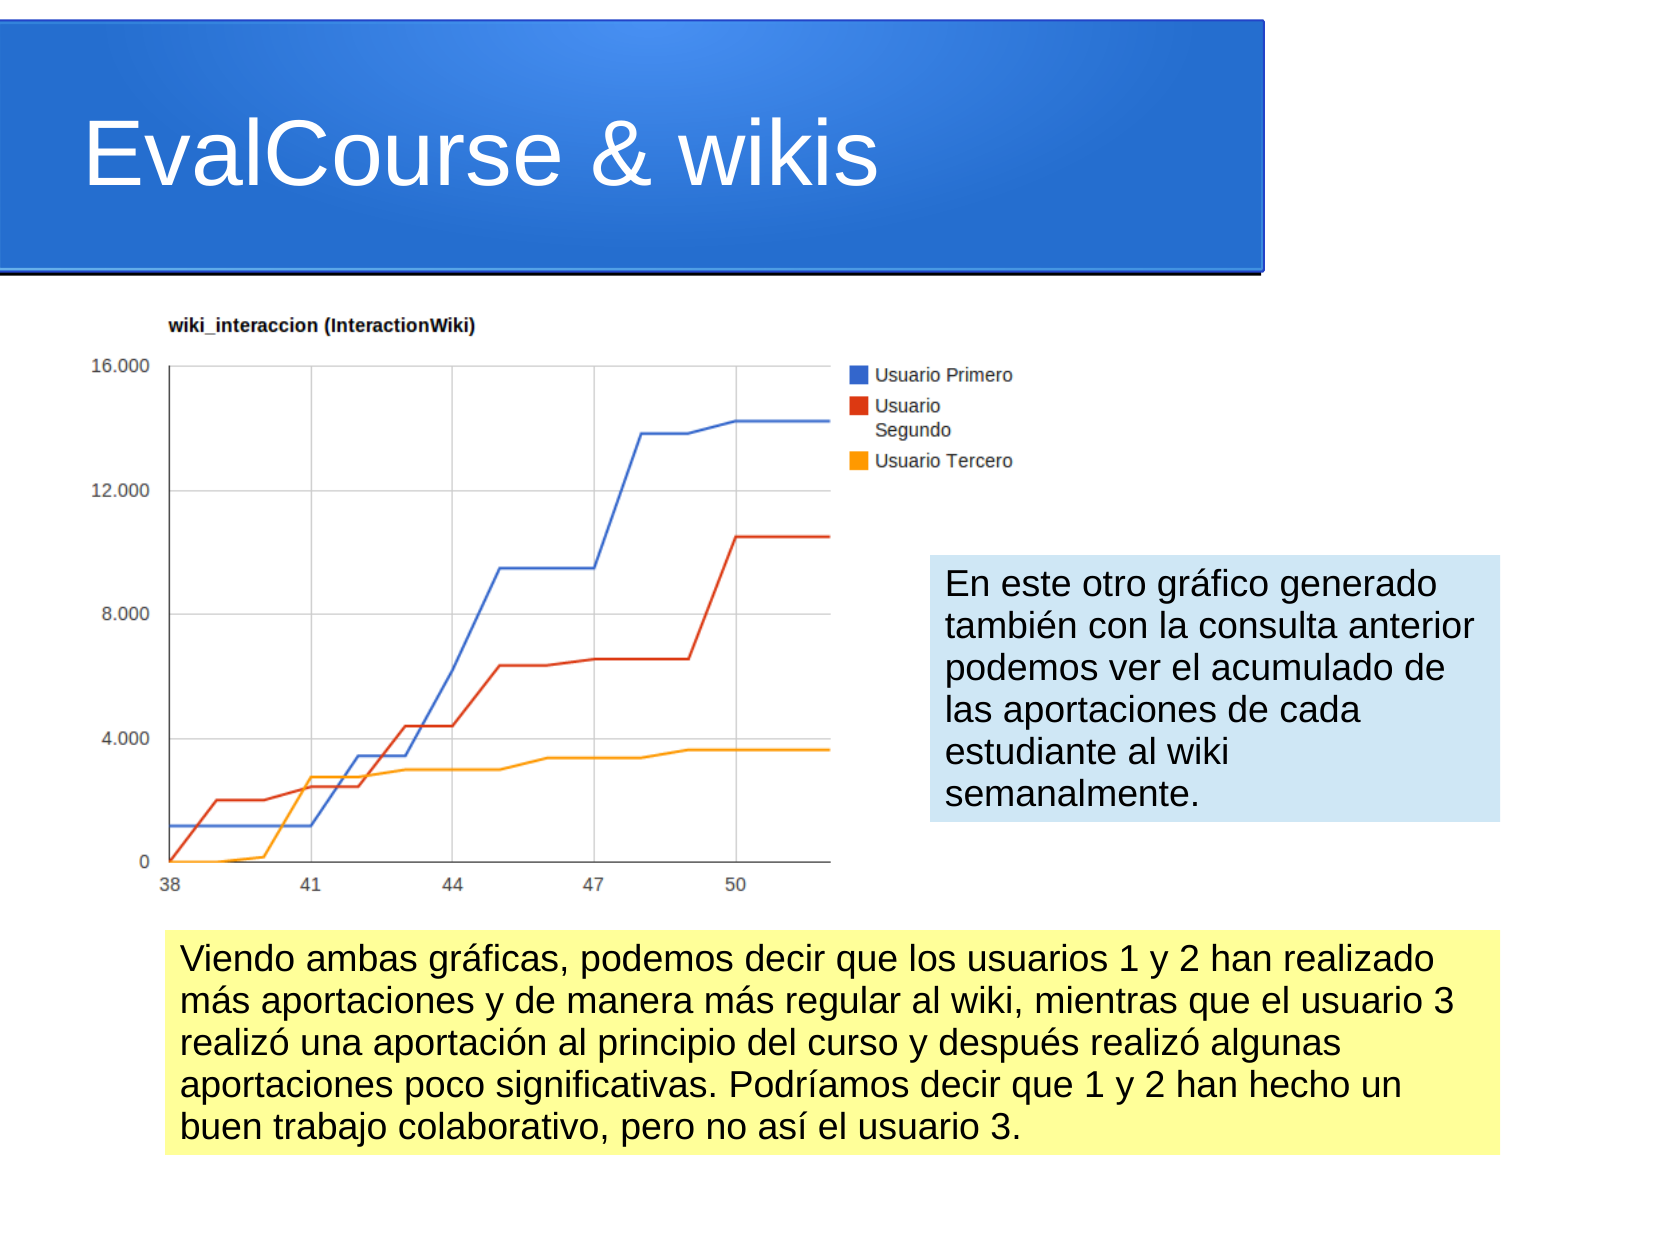

# EvalCourse & wikis
En este otro gráfico generado también con la consulta anterior podemos ver el acumulado de las aportaciones de cada estudiante al wiki semanalmente.
Viendo ambas gráficas, podemos decir que los usuarios 1 y 2 han realizado más aportaciones y de manera más regular al wiki, mientras que el usuario 3 realizó una aportación al principio del curso y después realizó algunas aportaciones poco significativas. Podríamos decir que 1 y 2 han hecho un buen trabajo colaborativo, pero no así el usuario 3.